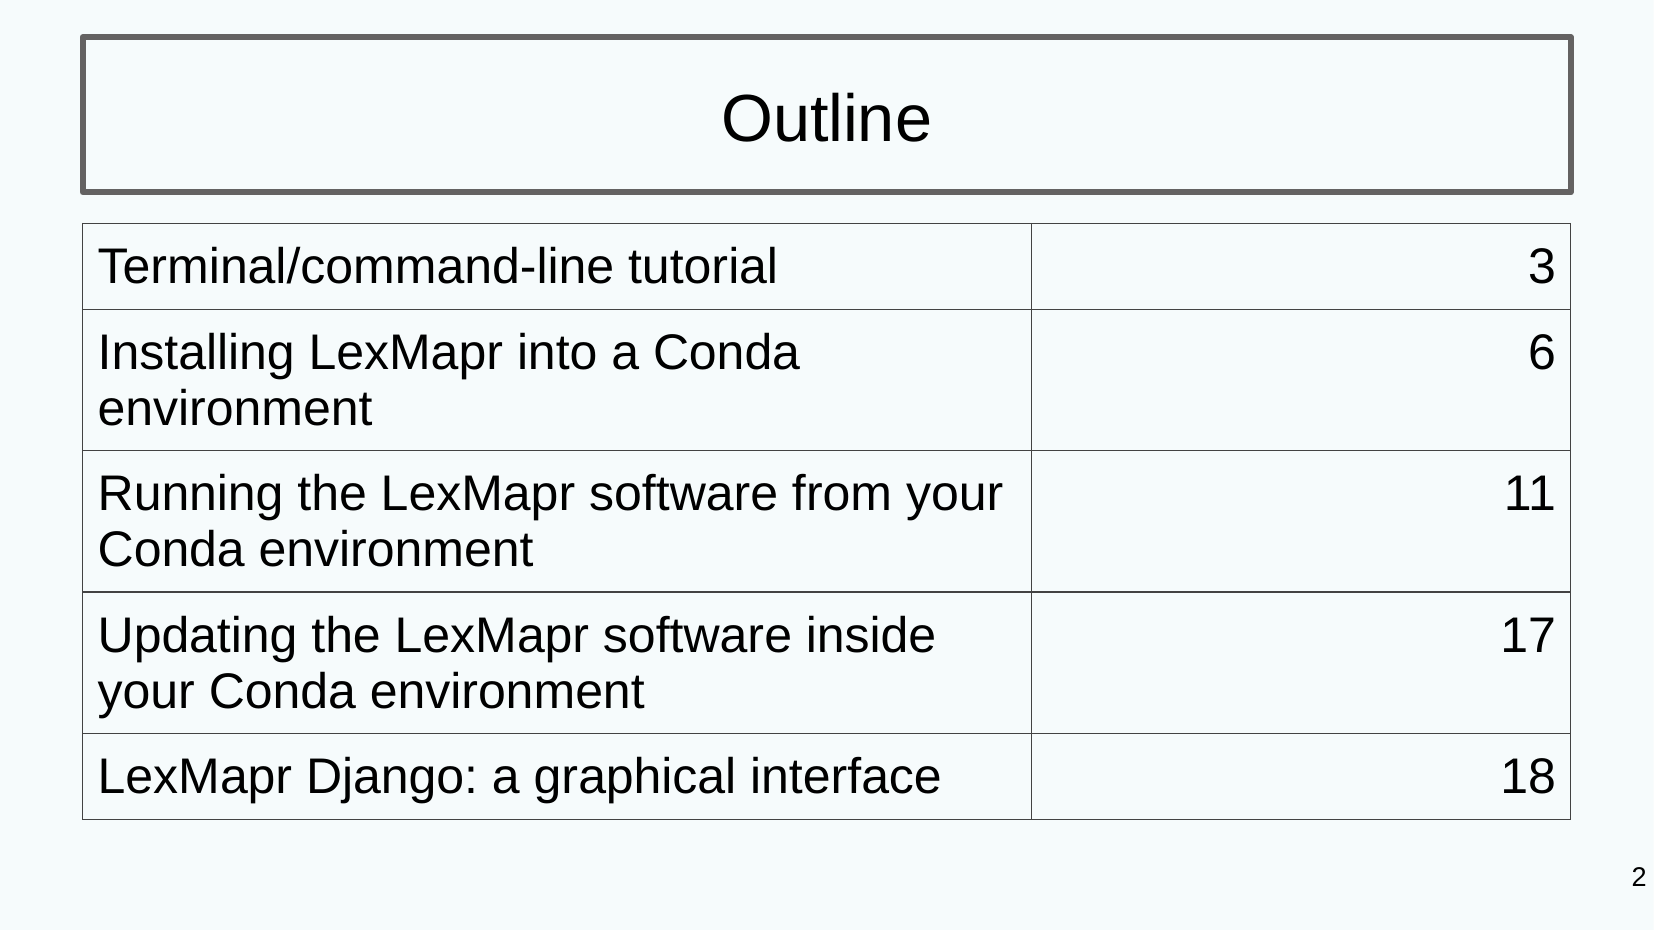

Outline
| Terminal/command-line tutorial | 3 |
| --- | --- |
| Installing LexMapr into a Conda environment | 6 |
| Running the LexMapr software from your Conda environment | 11 |
| Updating the LexMapr software inside your Conda environment | 17 |
| LexMapr Django: a graphical interface | 18 |